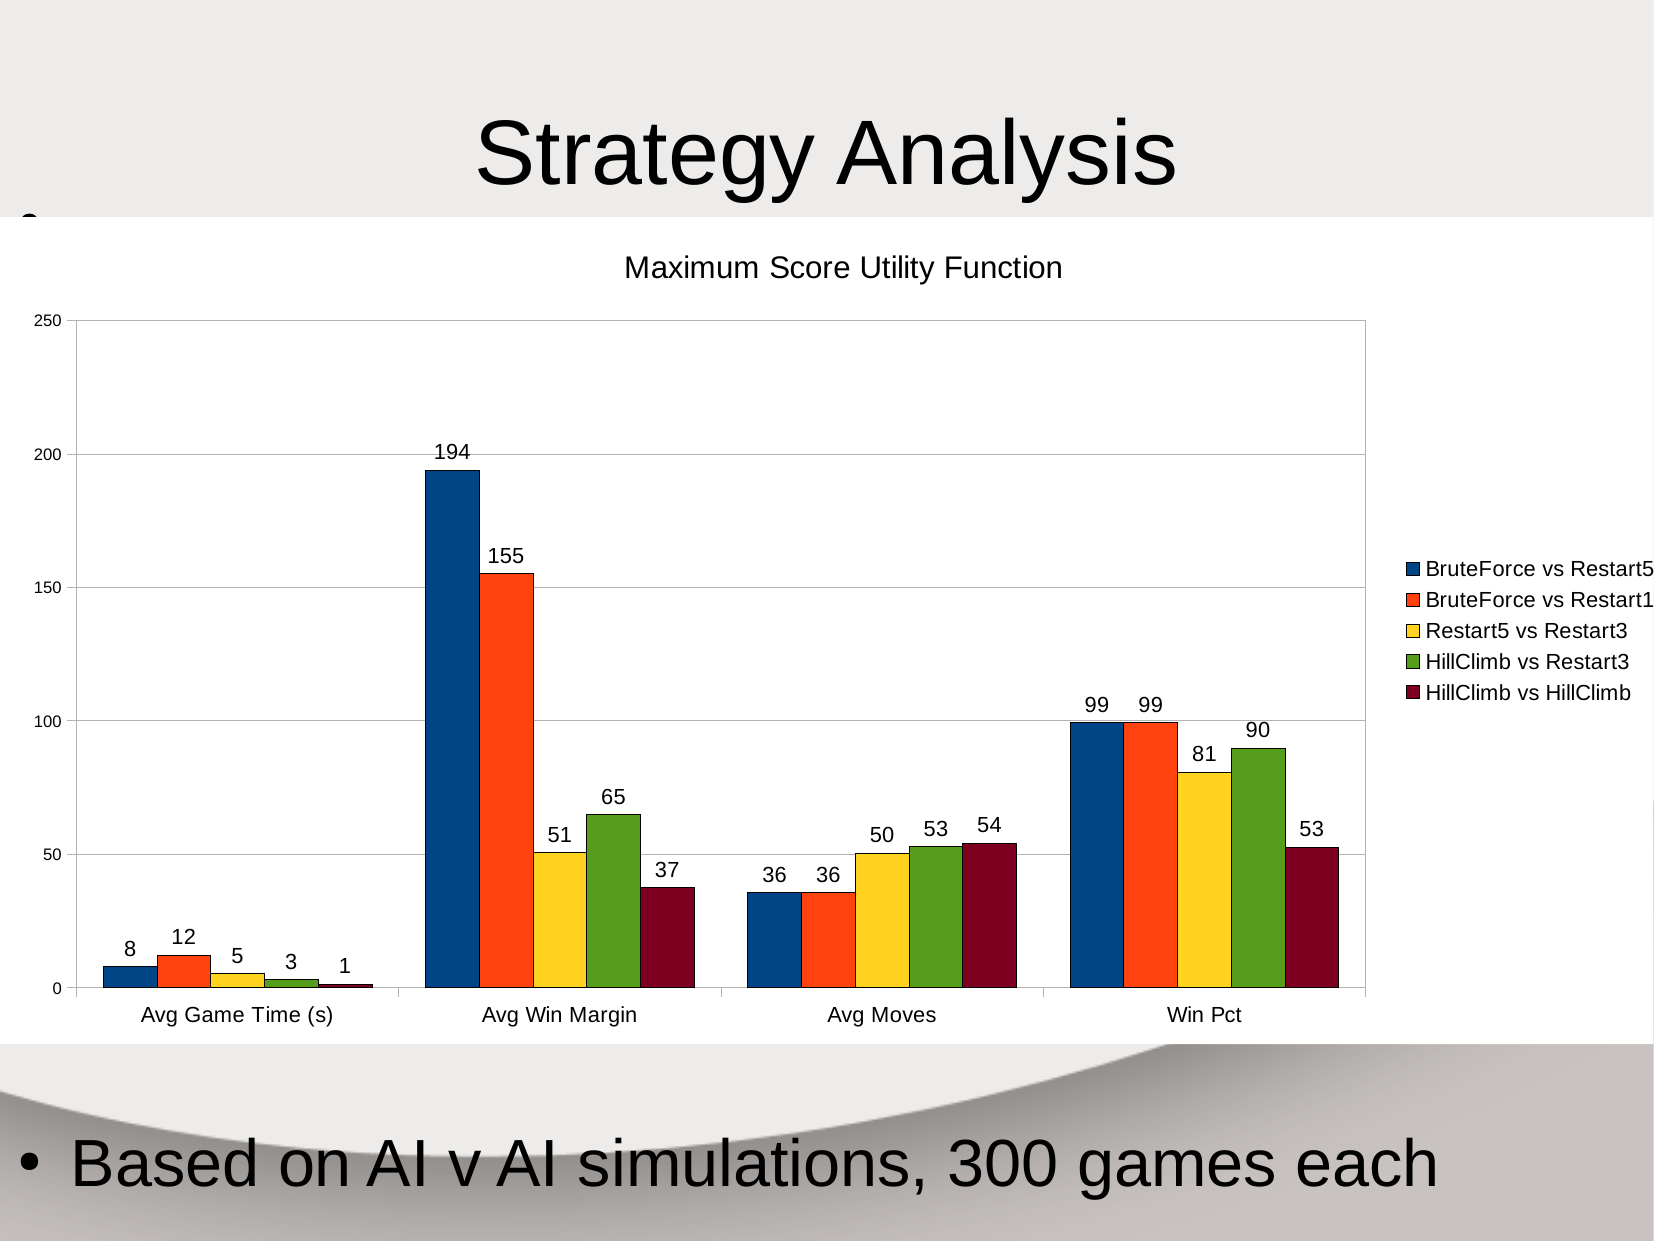

# Strategy Analysis
Based on AI v AI simulations, 300 games each
### Chart: Maximum Score Utility Function
| Category | BruteForce vs Restart5 | BruteForce vs Restart15 | Restart5 vs Restart3 | HillClimb vs Restart3 | HillClimb vs HillClimb |
|---|---|---|---|---|---|
| Avg Game Time (s) | 7.83333333333333 | 12.23 | 5.31 | 2.99 | 1.31333333333333 |
| Avg Win Margin | 193.97 | 155.22 | 50.57 | 64.78 | 37.4766666666667 |
| Avg Moves | 35.6633333333333 | 35.5633333333333 | 50.3 | 52.8766666666667 | 54.11 |
| Win Pct | 99.3333333333333 | 99.3333333333333 | 80.6666666666667 | 89.6666666666667 | 52.6666666666667 |